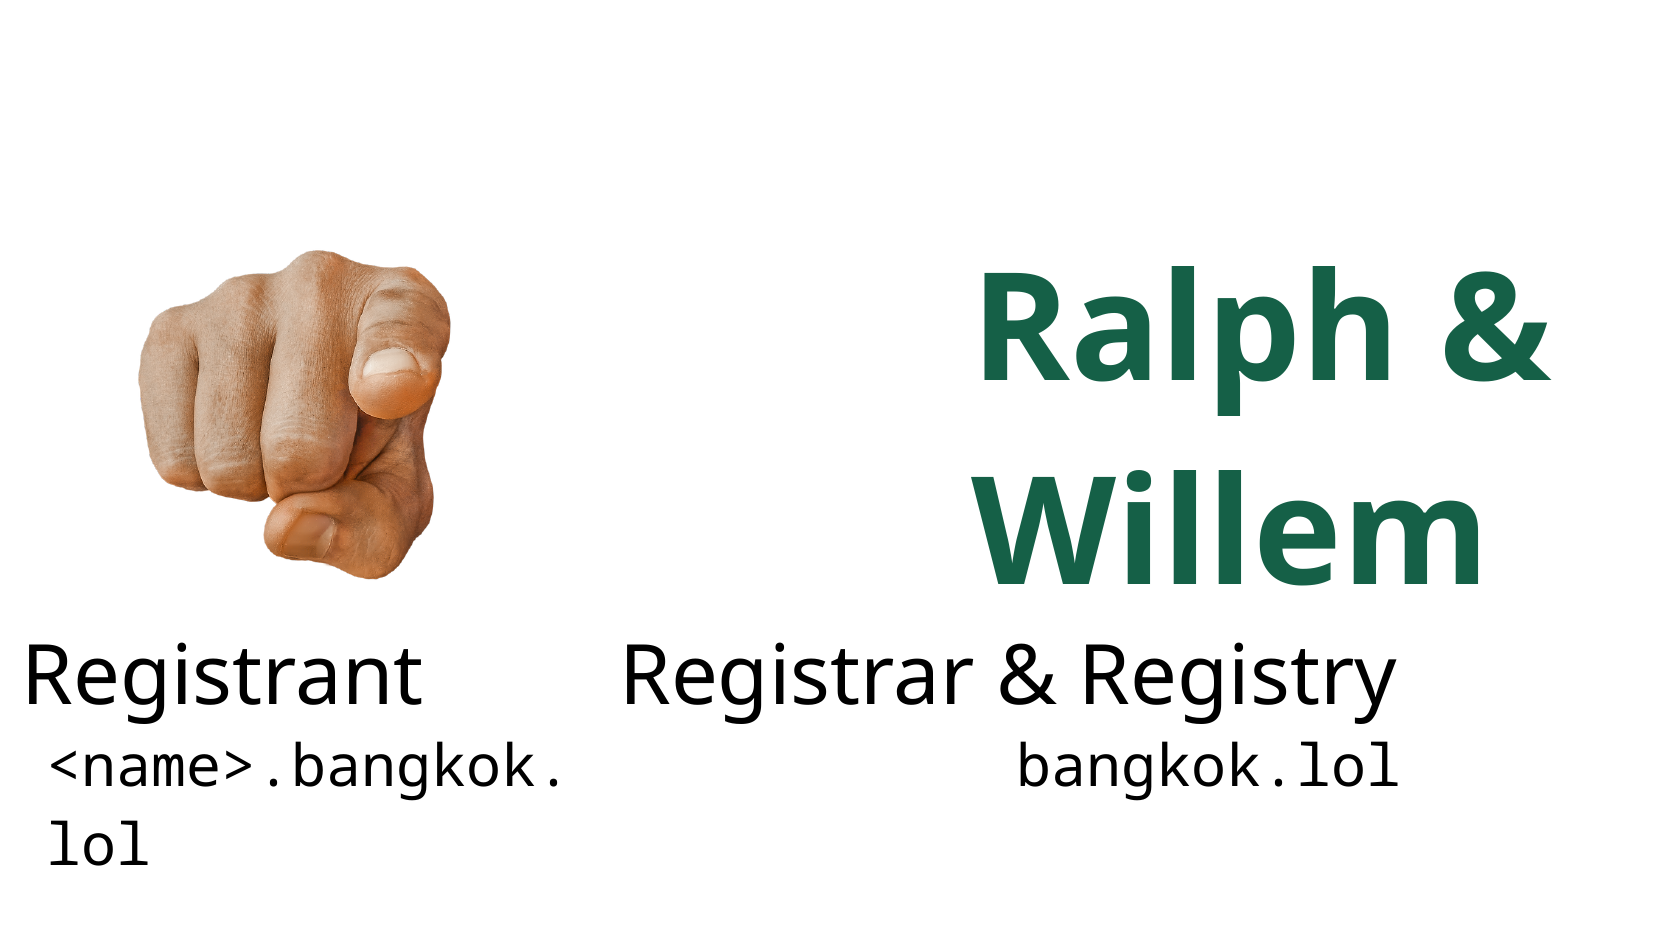

Ralph & Willem
# Registrant Registrar & Registry
<name>.bangkok.lol
bangkok.lol